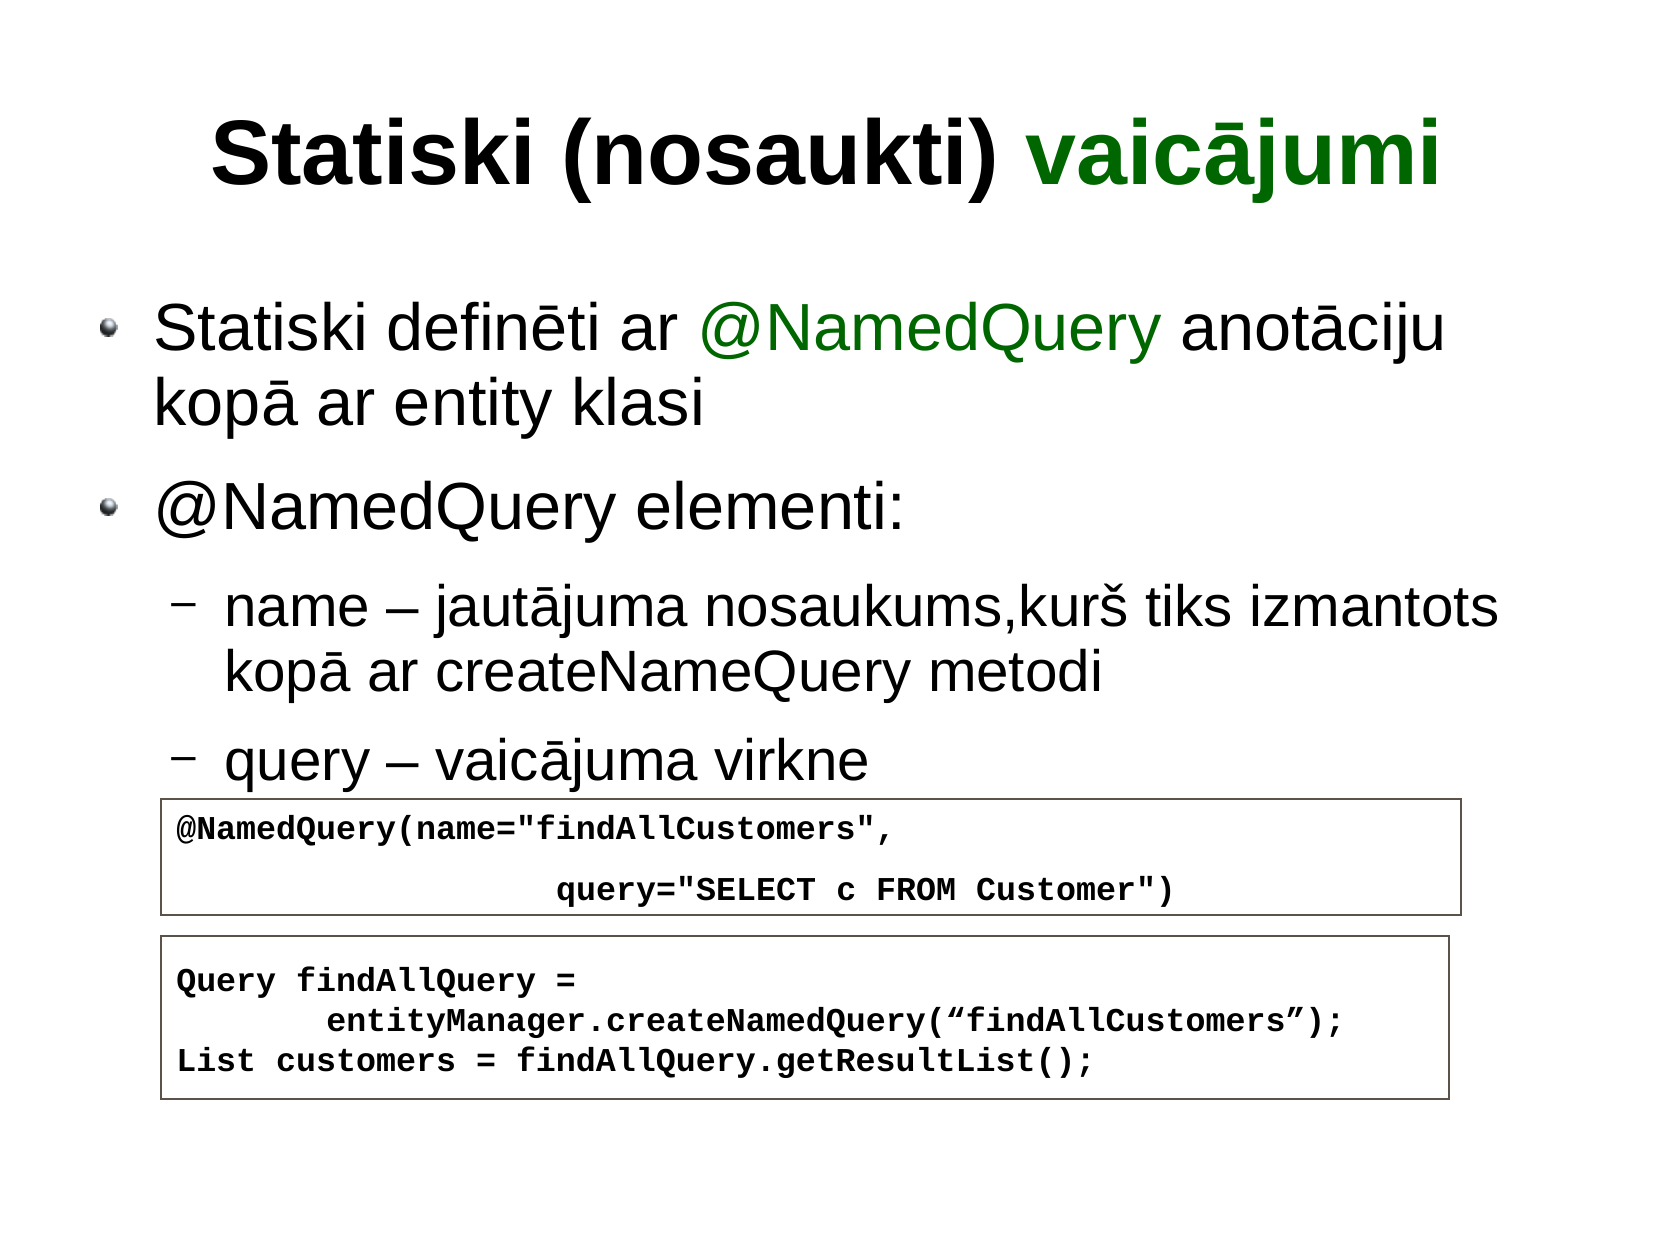

# Statiski (nosaukti) vaicājumi
Statiski definēti ar @NamedQuery anotāciju kopā ar entity klasi
@NamedQuery elementi:
name – jautājuma nosaukums,kurš tiks izmantots kopā ar createNameQuery metodi
query – vaicājuma virkne
@NamedQuery(name="findAllCustomers",
		 query="SELECT c FROM Customer")
Query findAllQuery =
	entityManager.createNamedQuery(“findAllCustomers”);
List customers = findAllQuery.getResultList();